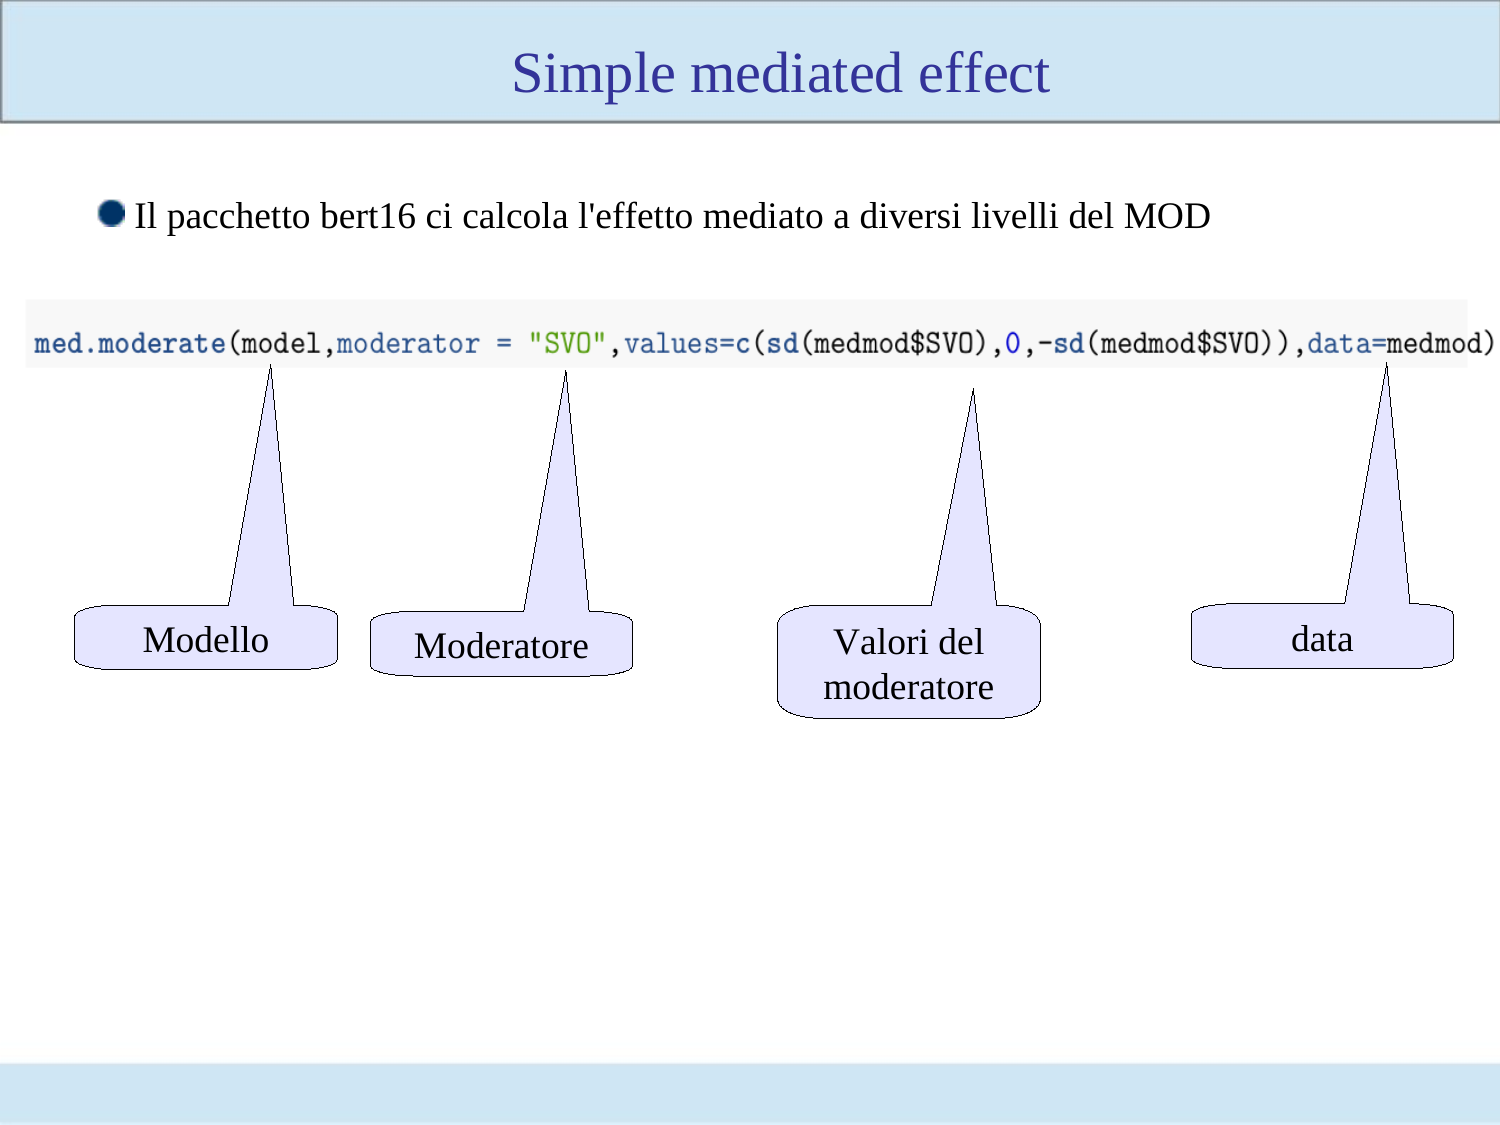

# Simple mediated effect
 Il pacchetto bert16 ci calcola l'effetto mediato a diversi livelli del MOD
data
Modello
Valori del moderatore
Moderatore